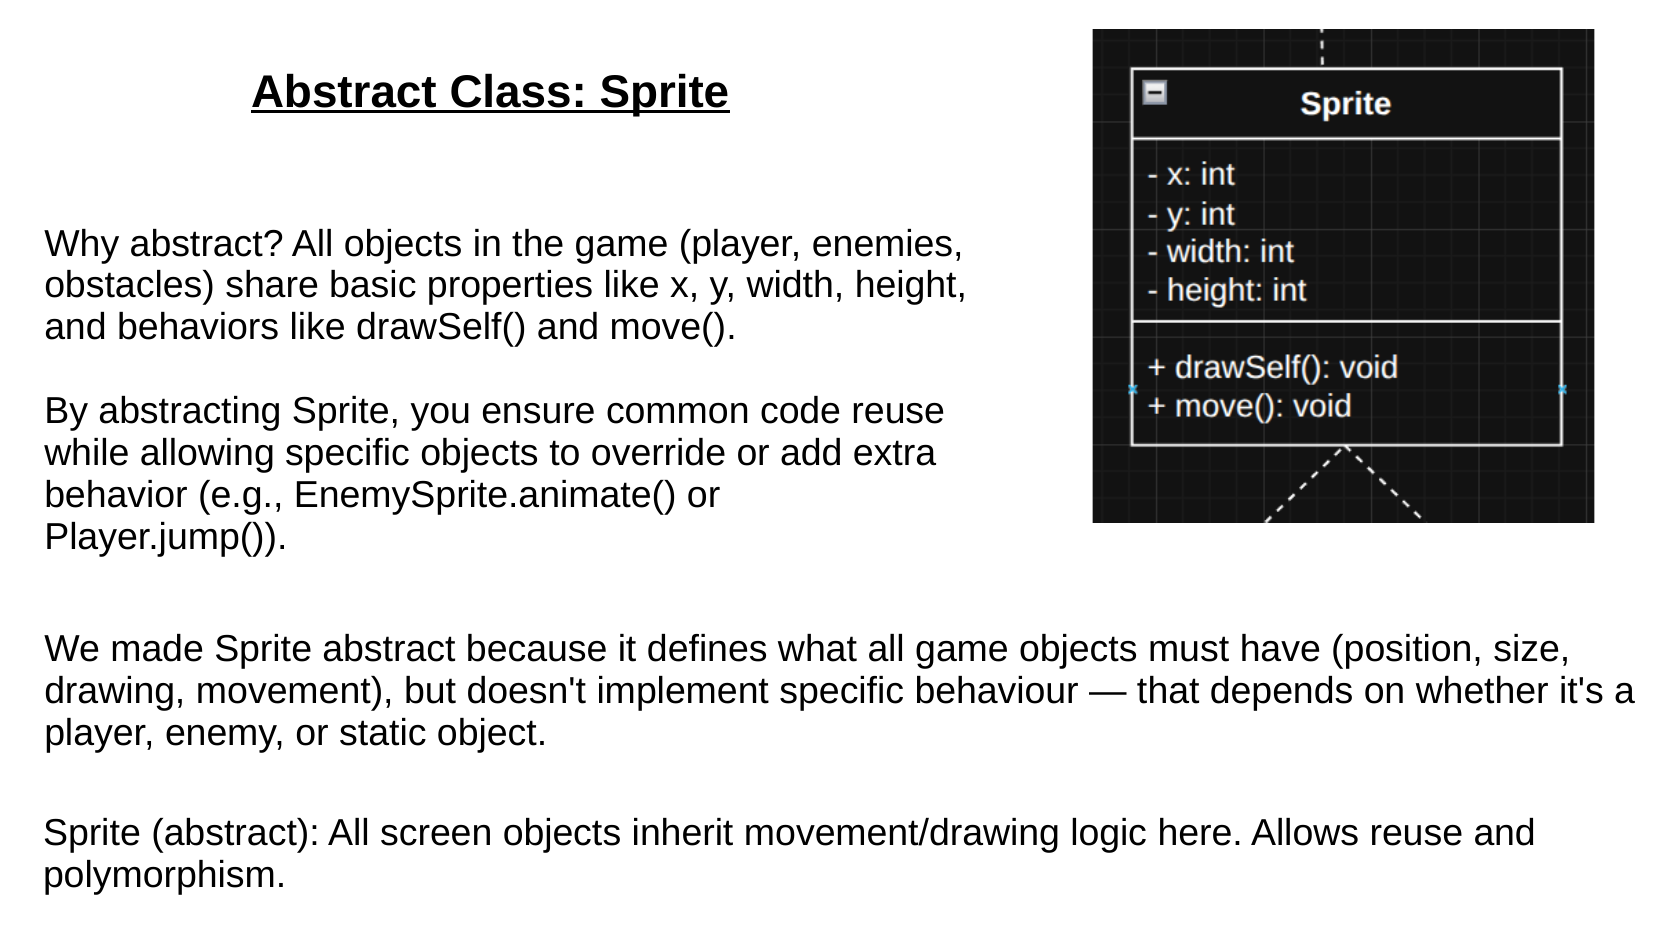

Abstract Class: Sprite
Why abstract? All objects in the game (player, enemies, obstacles) share basic properties like x, y, width, height, and behaviors like drawSelf() and move().
By abstracting Sprite, you ensure common code reuse while allowing specific objects to override or add extra behavior (e.g., EnemySprite.animate() or Player.jump()).
We made Sprite abstract because it defines what all game objects must have (position, size, drawing, movement), but doesn't implement specific behaviour — that depends on whether it's a player, enemy, or static object.
Sprite (abstract): All screen objects inherit movement/drawing logic here. Allows reuse and polymorphism.